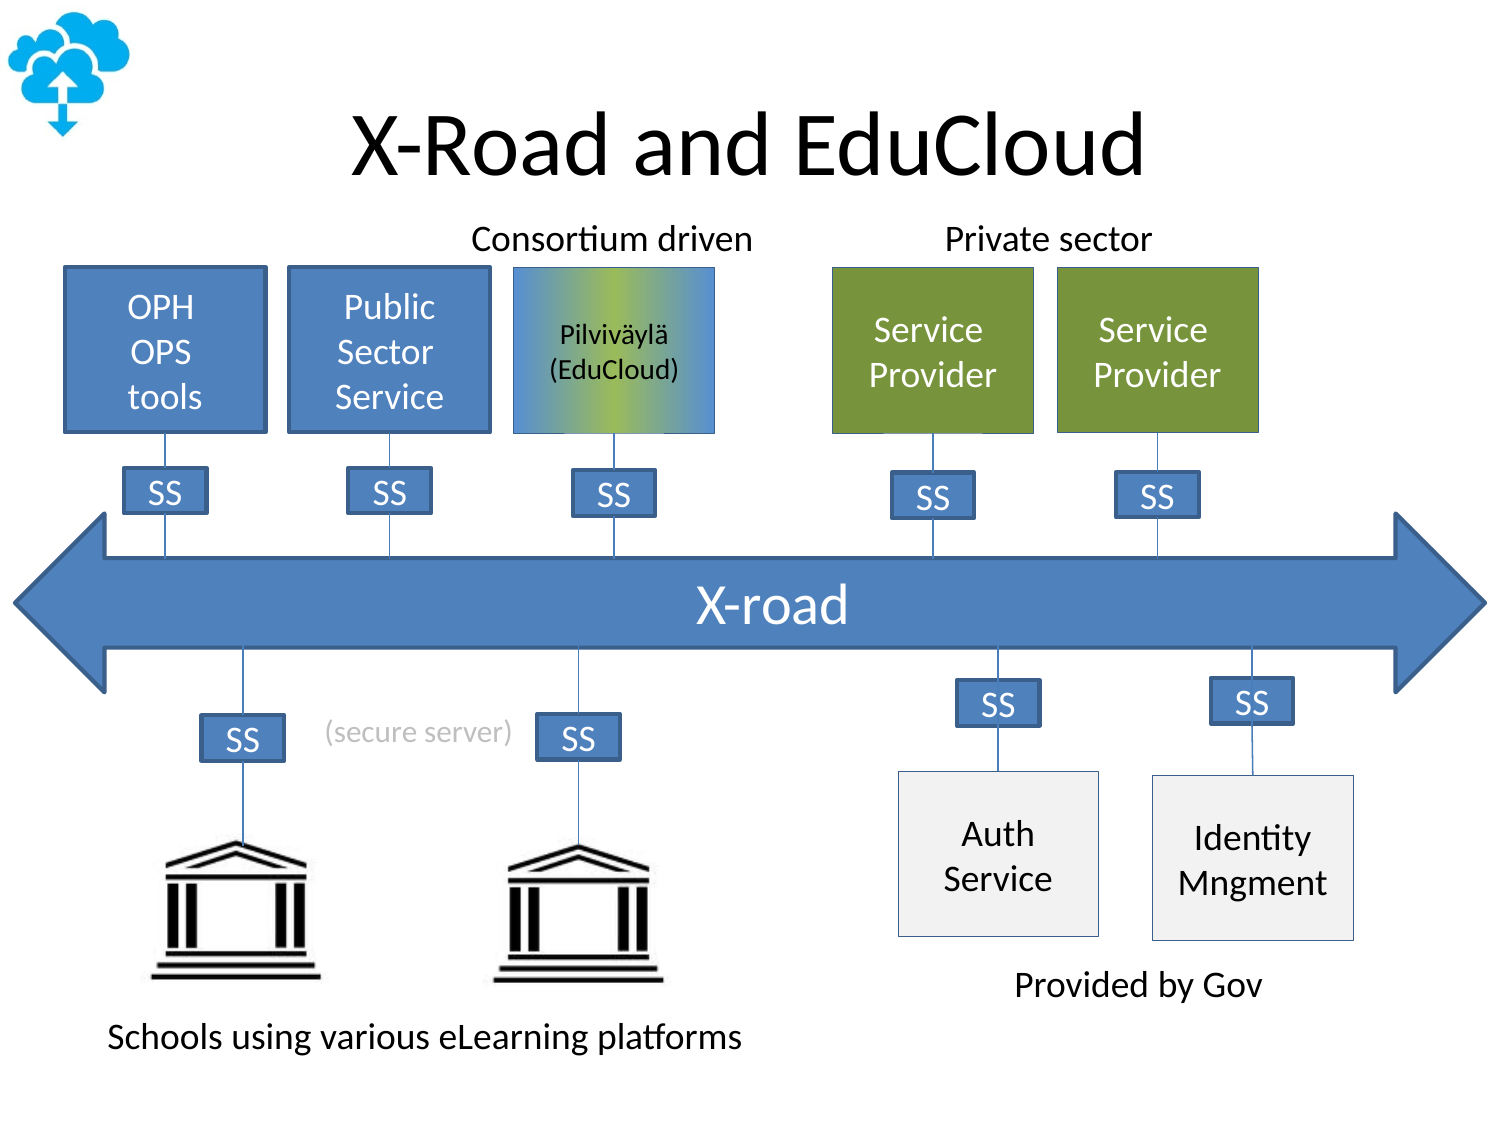

# X-Road and EduCloud
Consortium driven
Private sector
OPH
OPS
tools
Public Sector
Service
Service
Provider
Pilviväylä
(EduCloud)
Service
Provider
SS
SS
SS
SS
SS
X-road
SS
SS
(secure server)
SS
SS
Auth
Service
Identity
Mngment
Provided by Gov
Schools using various eLearning platforms